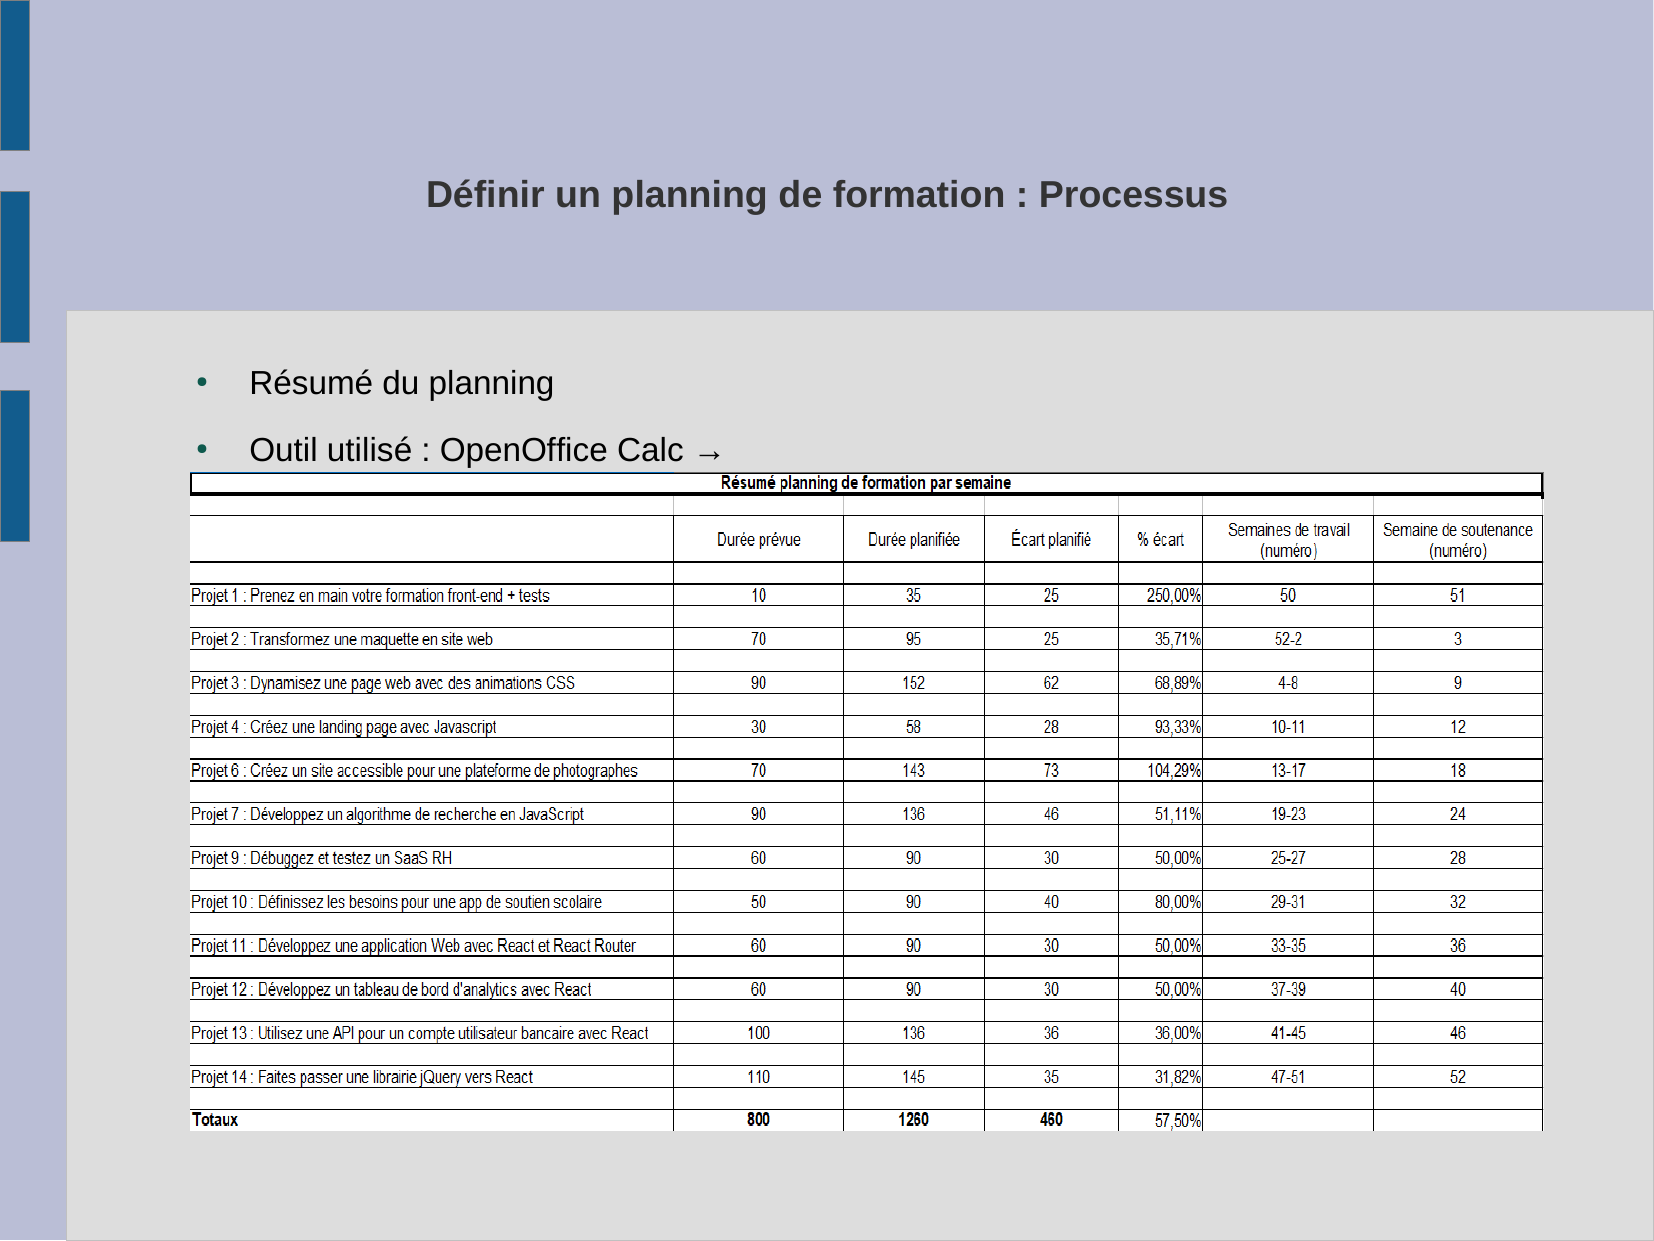

# Définir un planning de formation : Processus
Résumé du planning
Outil utilisé : OpenOffice Calc →